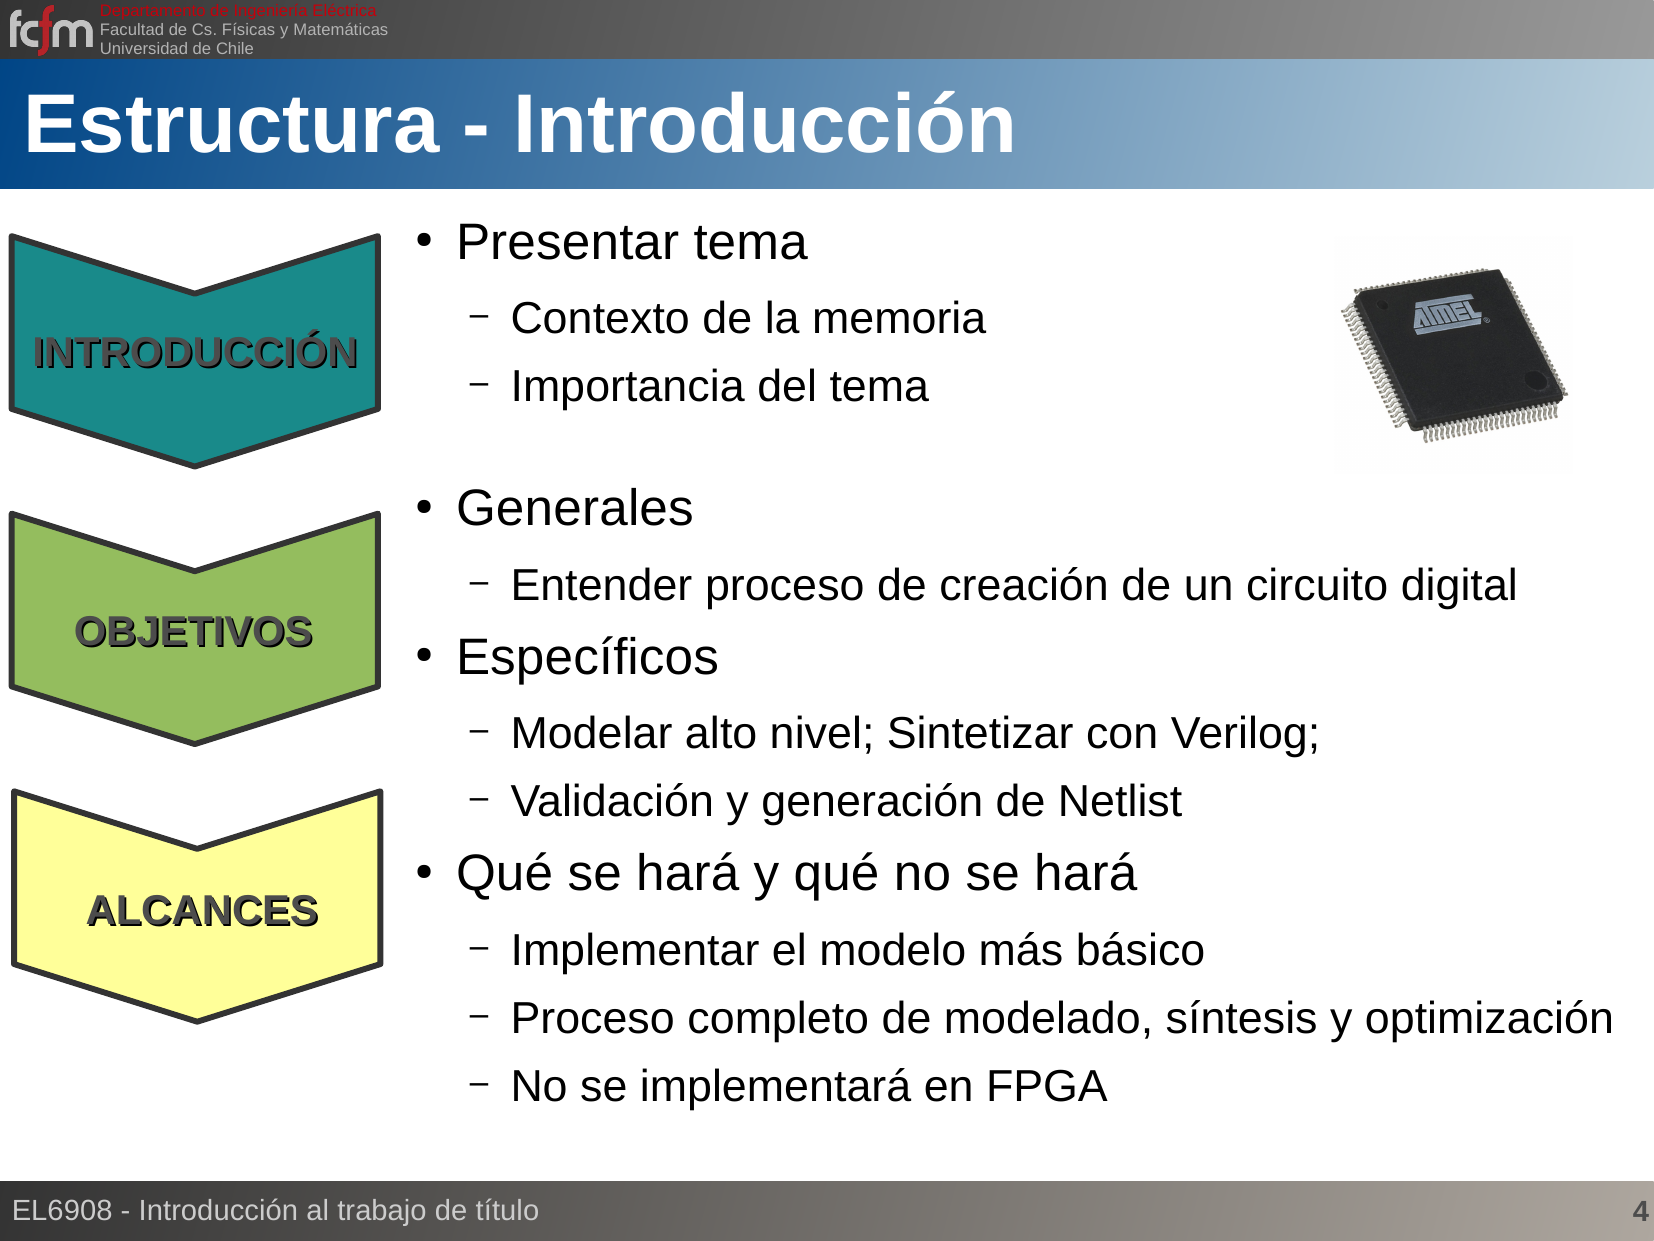

# Estructura - Introducción
Presentar tema
Contexto de la memoria
Importancia del tema
Generales
Entender proceso de creación de un circuito digital
Específicos
Modelar alto nivel; Sintetizar con Verilog;
Validación y generación de Netlist
Qué se hará y qué no se hará
Implementar el modelo más básico
Proceso completo de modelado, síntesis y optimización
No se implementará en FPGA
INTRODUCCIÓN
OBJETIVOS
ALCANCES
EL6908 - Introducción al trabajo de título
4